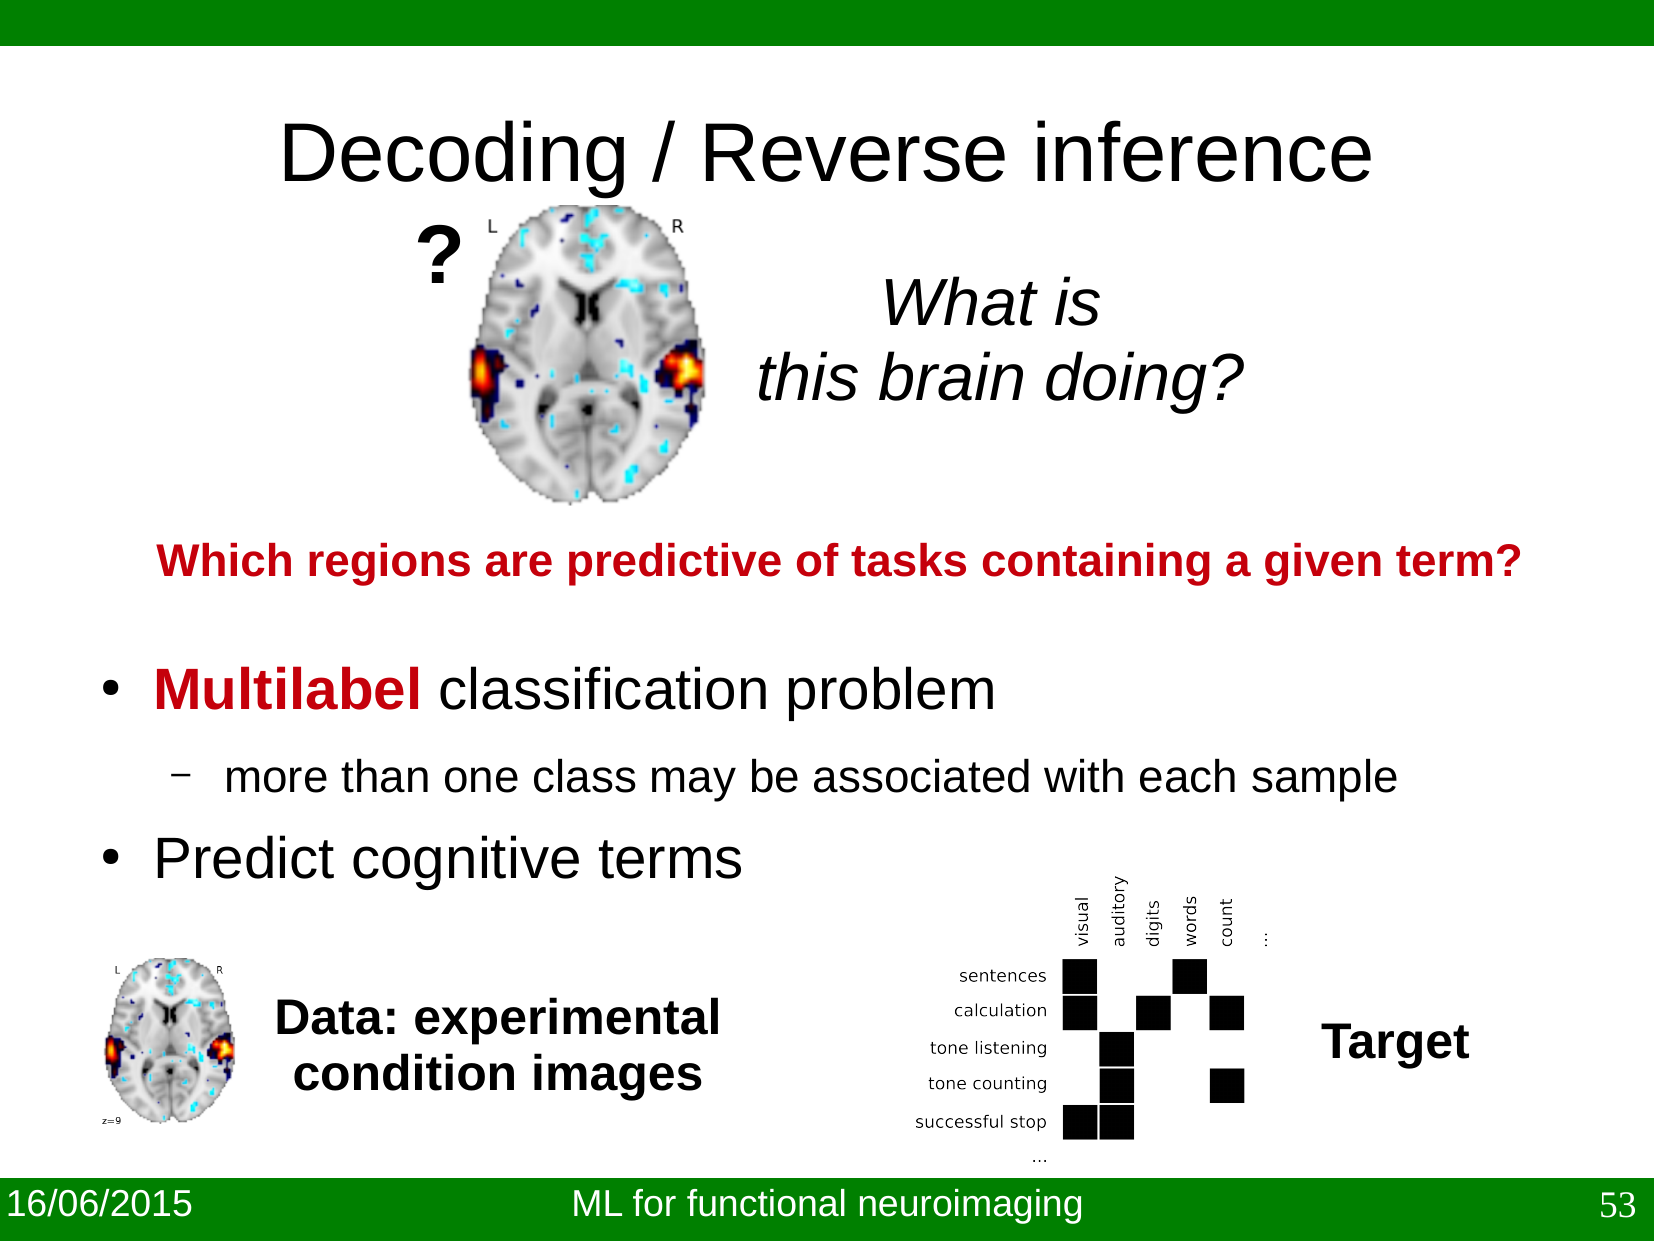

# Decoding / Reverse inference
?
What is
this brain doing?
Which regions are predictive of tasks containing a given term?
Multilabel classification problem
more than one class may be associated with each sample
Predict cognitive terms
Data: experimental
condition images
Target
53